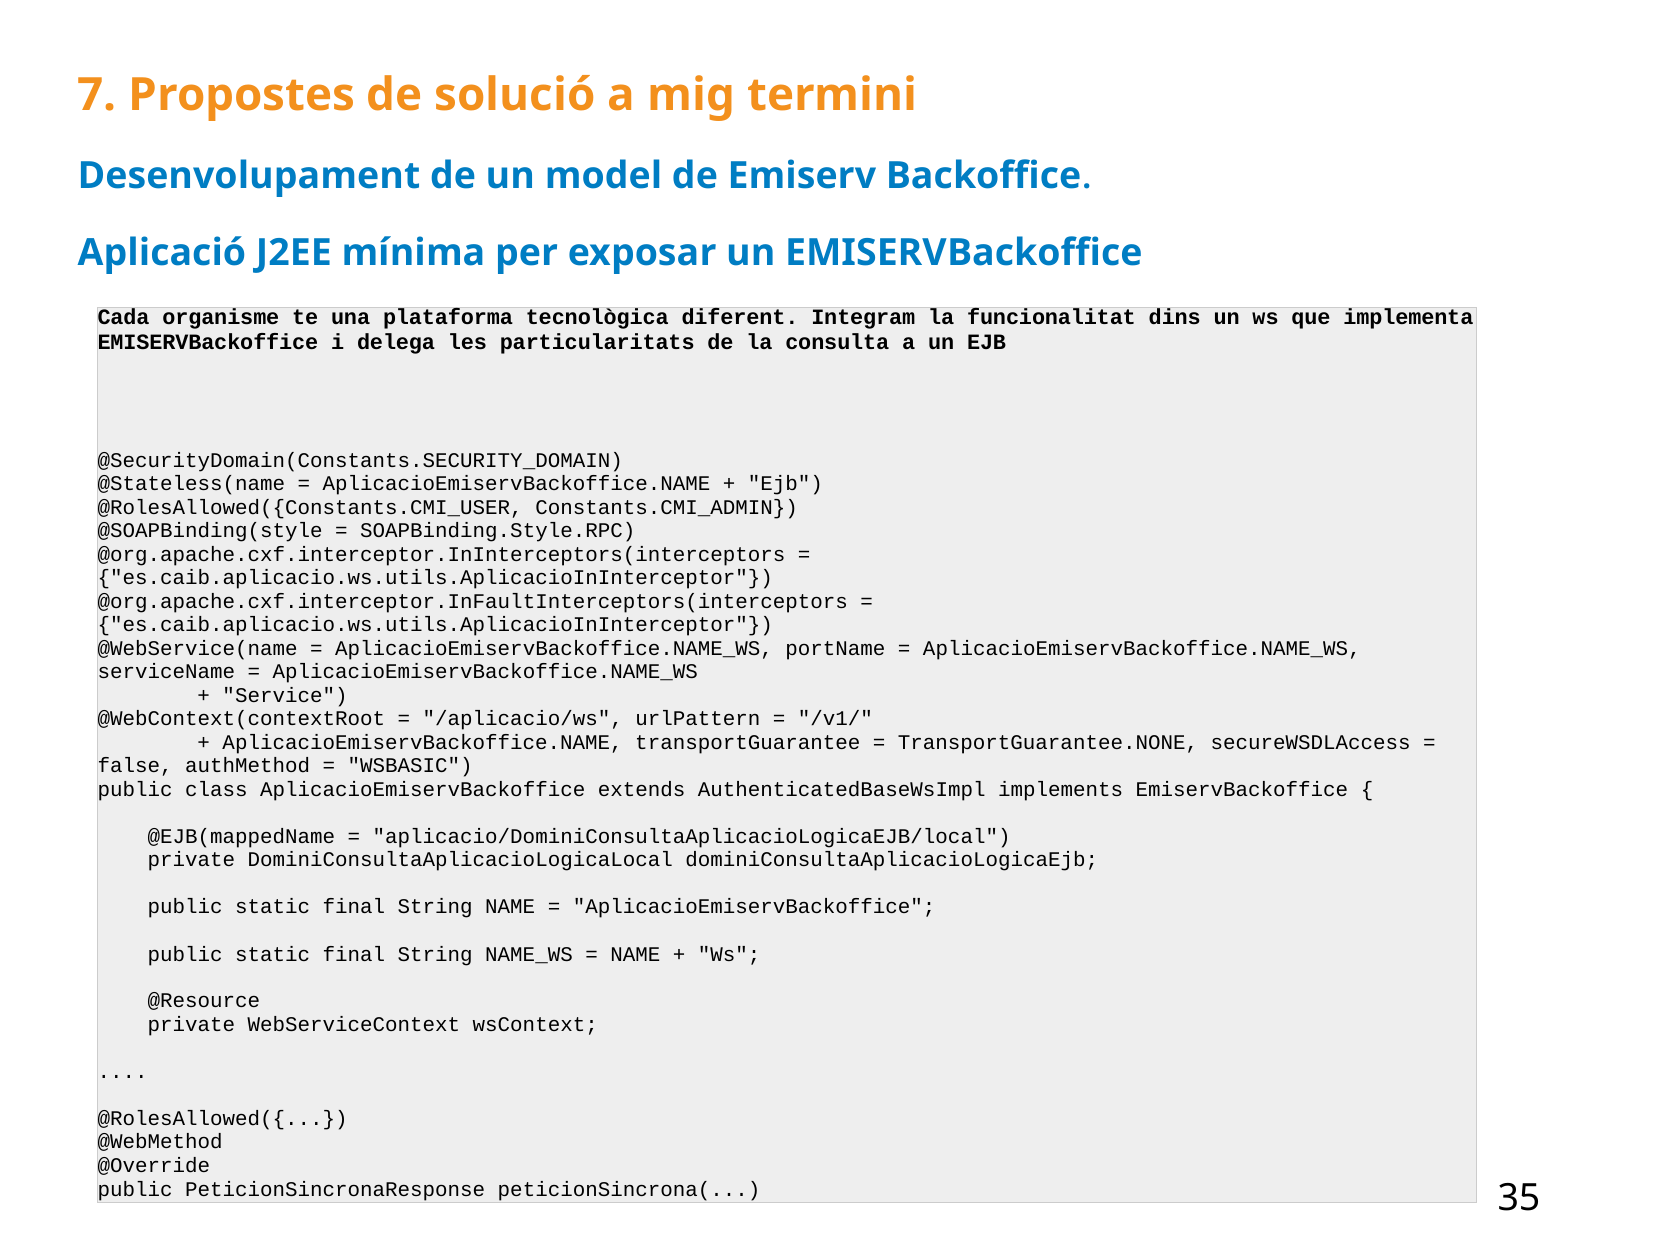

7. Propostes de solució a mig termini
Desenvolupament de un model de Emiserv Backoffice.
Aplicació J2EE mínima per exposar un EMISERVBackoffice
Cada organisme te una plataforma tecnològica diferent. Integram la funcionalitat dins un ws que implementa EMISERVBackoffice i delega les particularitats de la consulta a un EJB
@SecurityDomain(Constants.SECURITY_DOMAIN)
@Stateless(name = AplicacioEmiservBackoffice.NAME + "Ejb")
@RolesAllowed({Constants.CMI_USER, Constants.CMI_ADMIN})
@SOAPBinding(style = SOAPBinding.Style.RPC)
@org.apache.cxf.interceptor.InInterceptors(interceptors = {"es.caib.aplicacio.ws.utils.AplicacioInInterceptor"})
@org.apache.cxf.interceptor.InFaultInterceptors(interceptors = {"es.caib.aplicacio.ws.utils.AplicacioInInterceptor"})
@WebService(name = AplicacioEmiservBackoffice.NAME_WS, portName = AplicacioEmiservBackoffice.NAME_WS, serviceName = AplicacioEmiservBackoffice.NAME_WS
 + "Service")
@WebContext(contextRoot = "/aplicacio/ws", urlPattern = "/v1/"
 + AplicacioEmiservBackoffice.NAME, transportGuarantee = TransportGuarantee.NONE, secureWSDLAccess = false, authMethod = "WSBASIC")
public class AplicacioEmiservBackoffice extends AuthenticatedBaseWsImpl implements EmiservBackoffice {
 @EJB(mappedName = "aplicacio/DominiConsultaAplicacioLogicaEJB/local")
 private DominiConsultaAplicacioLogicaLocal dominiConsultaAplicacioLogicaEjb;
 public static final String NAME = "AplicacioEmiservBackoffice";
 public static final String NAME_WS = NAME + "Ws";
 @Resource
 private WebServiceContext wsContext;
....
@RolesAllowed({...})
@WebMethod
@Override
public PeticionSincronaResponse peticionSincrona(...)